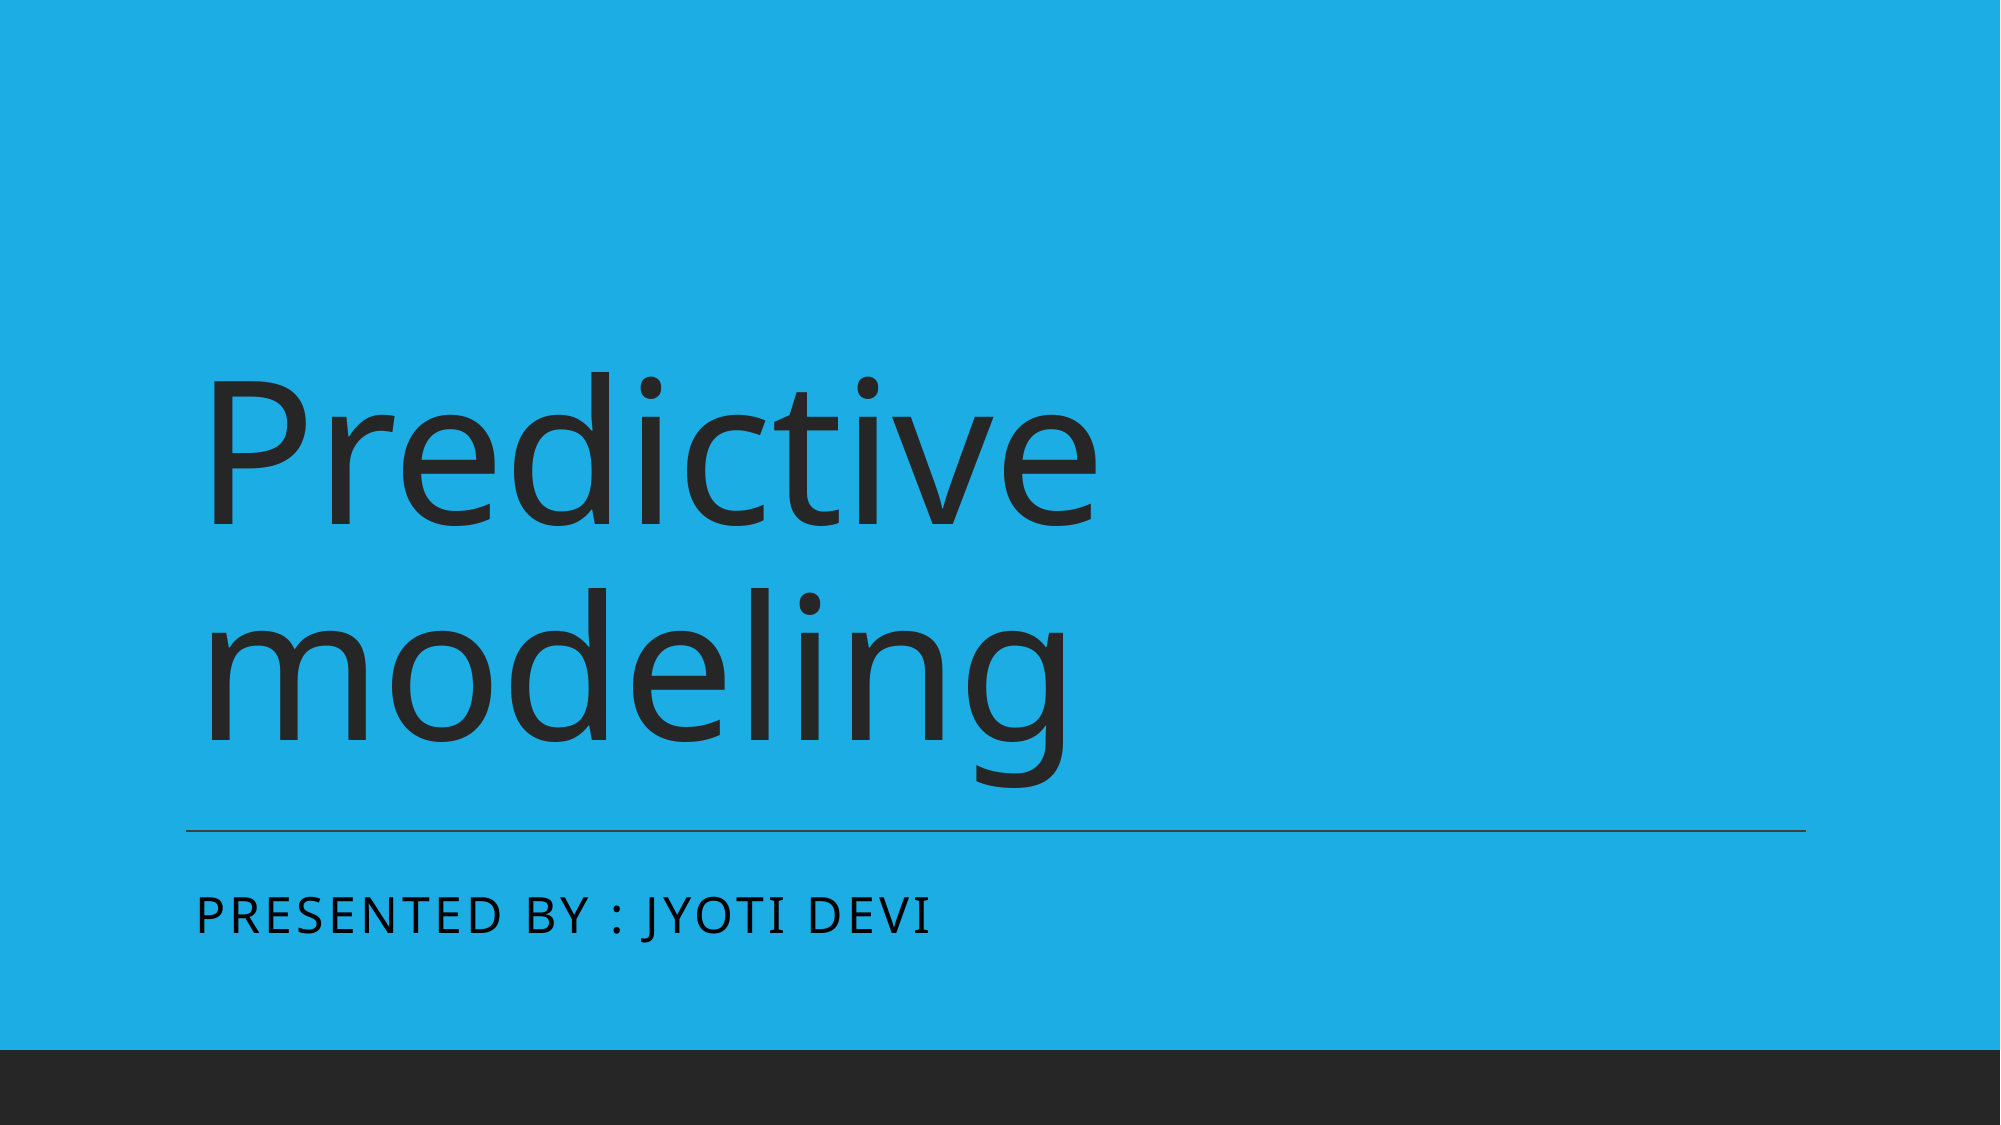

# Predictive modeling
Presented by : Jyoti Devi